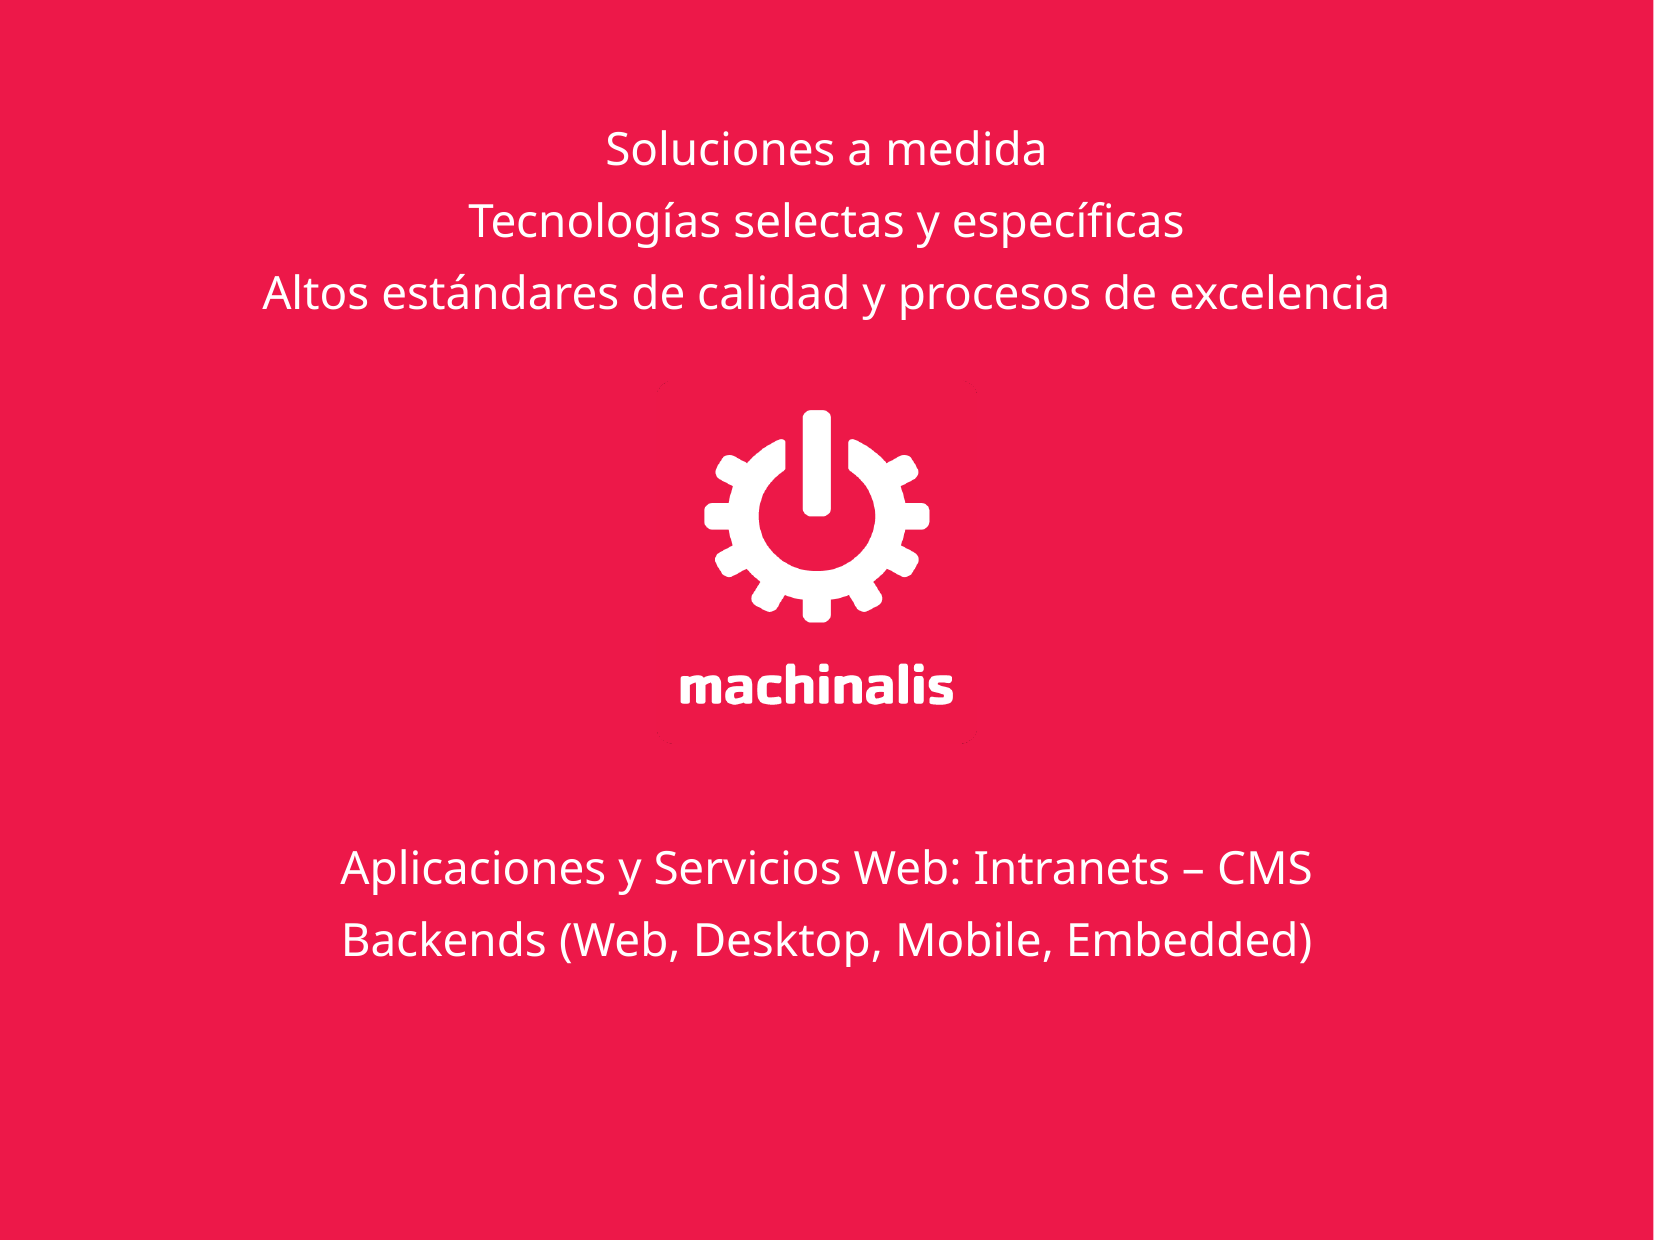

# Soluciones a medida
Tecnologías selectas y específicas
Altos estándares de calidad y procesos de excelencia
Aplicaciones y Servicios Web: Intranets – CMS
Backends (Web, Desktop, Mobile, Embedded)